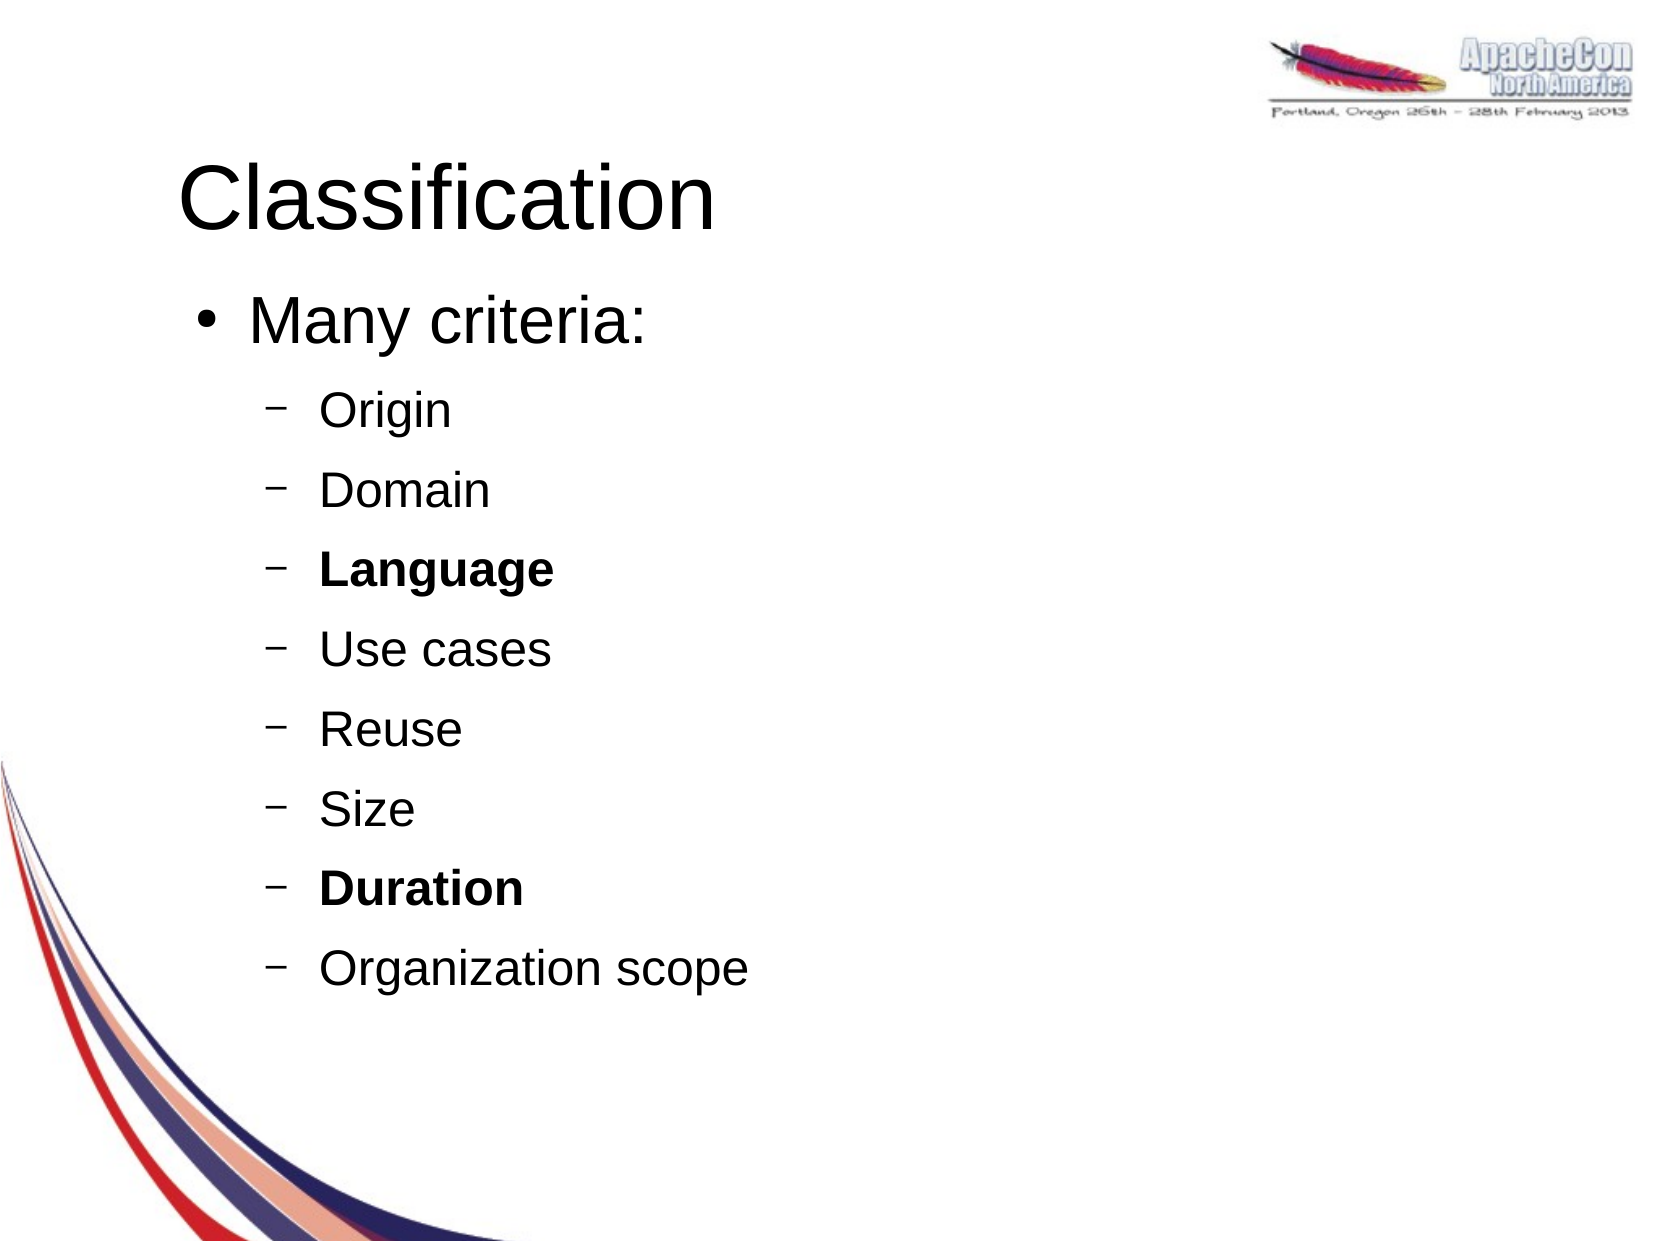

# Classification
Many criteria:
Origin
Domain
Language
Use cases
Reuse
Size
Duration
Organization scope